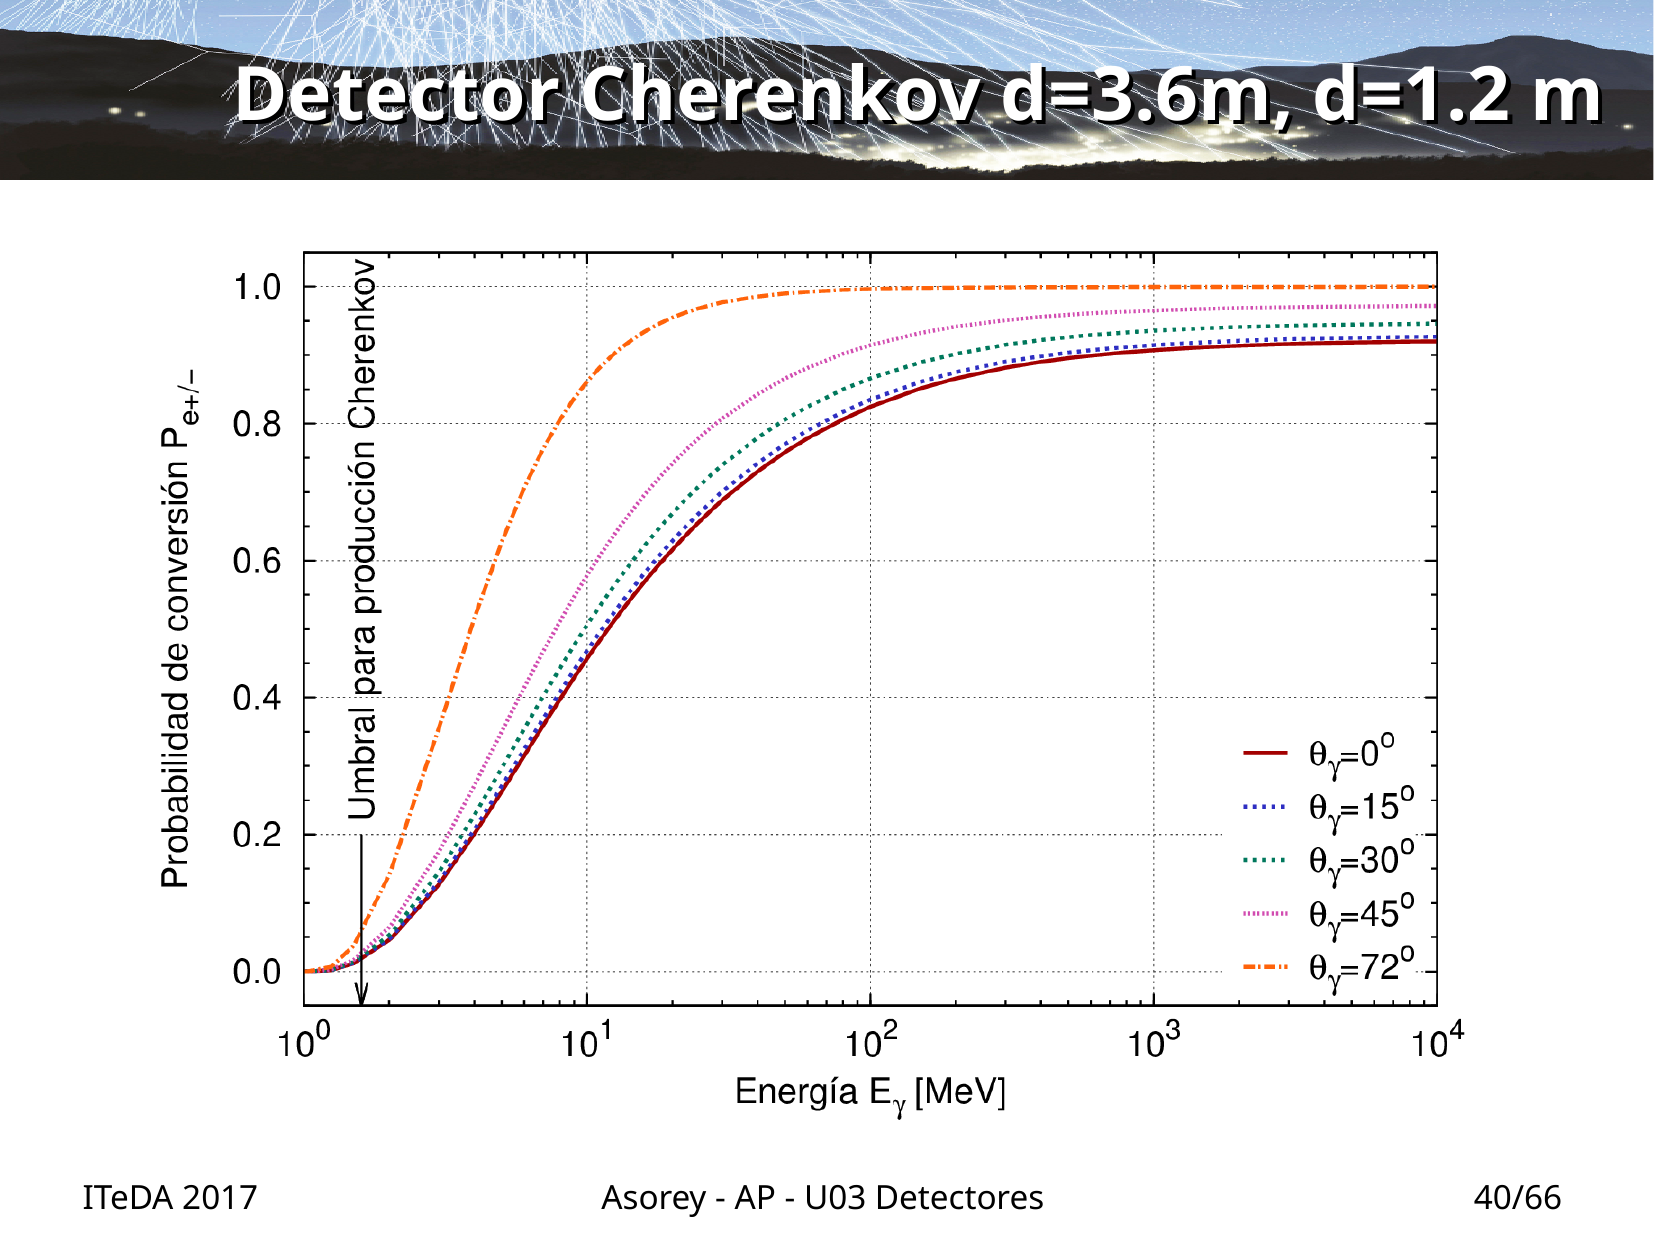

# Detector Cherenkov d=3.6m, d=1.2 m
ITeDA 2017
Asorey - AP - U03 Detectores
40